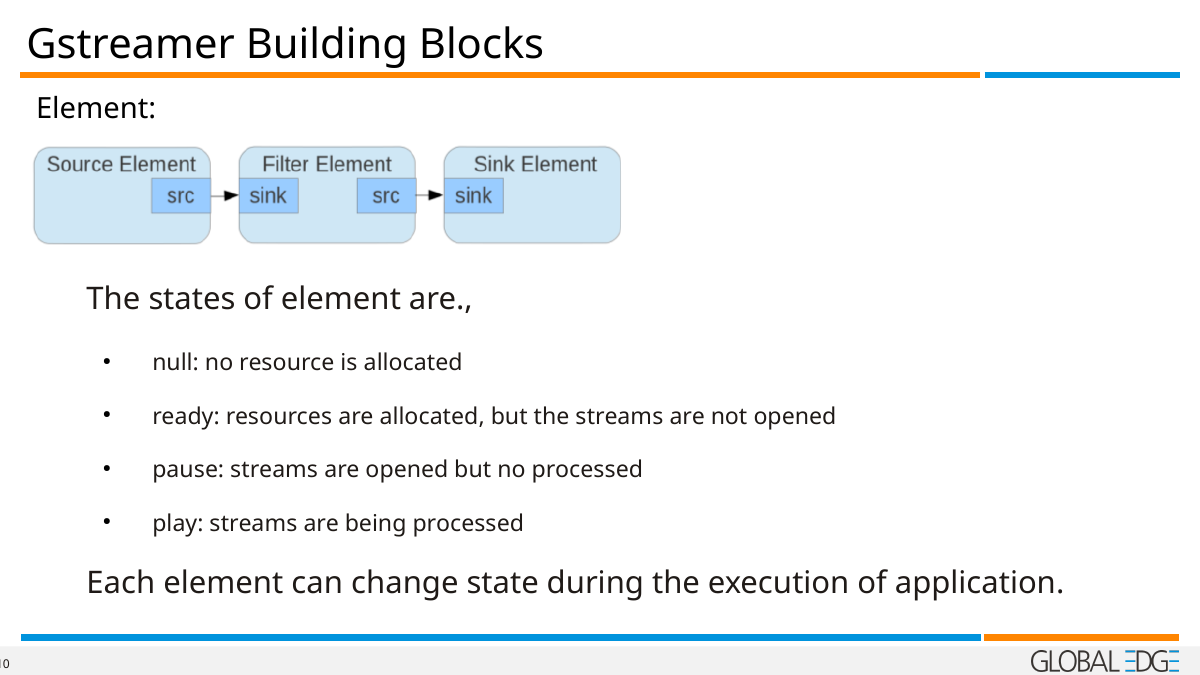

Gstreamer Building Blocks
# Element:
The states of element are.,
null: no resource is allocated
ready: resources are allocated, but the streams are not opened
pause: streams are opened but no processed
play: streams are being processed
Each element can change state during the execution of application.